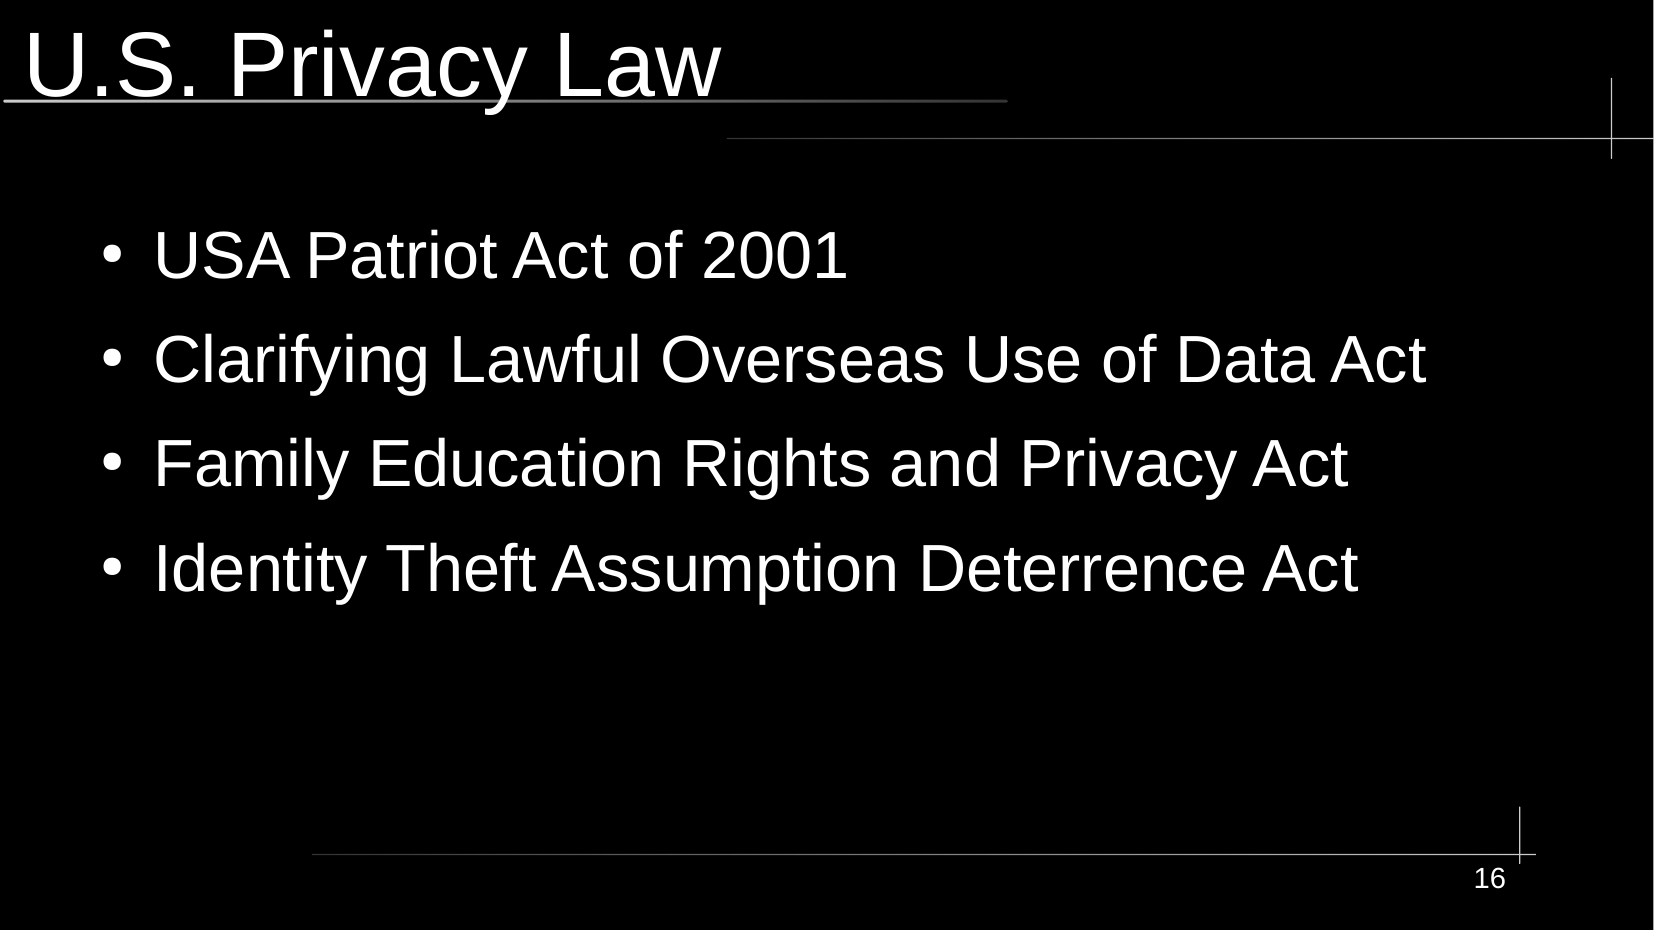

# U.S. Privacy Law
USA Patriot Act of 2001
Clarifying Lawful Overseas Use of Data Act
Family Education Rights and Privacy Act
Identity Theft Assumption Deterrence Act
16